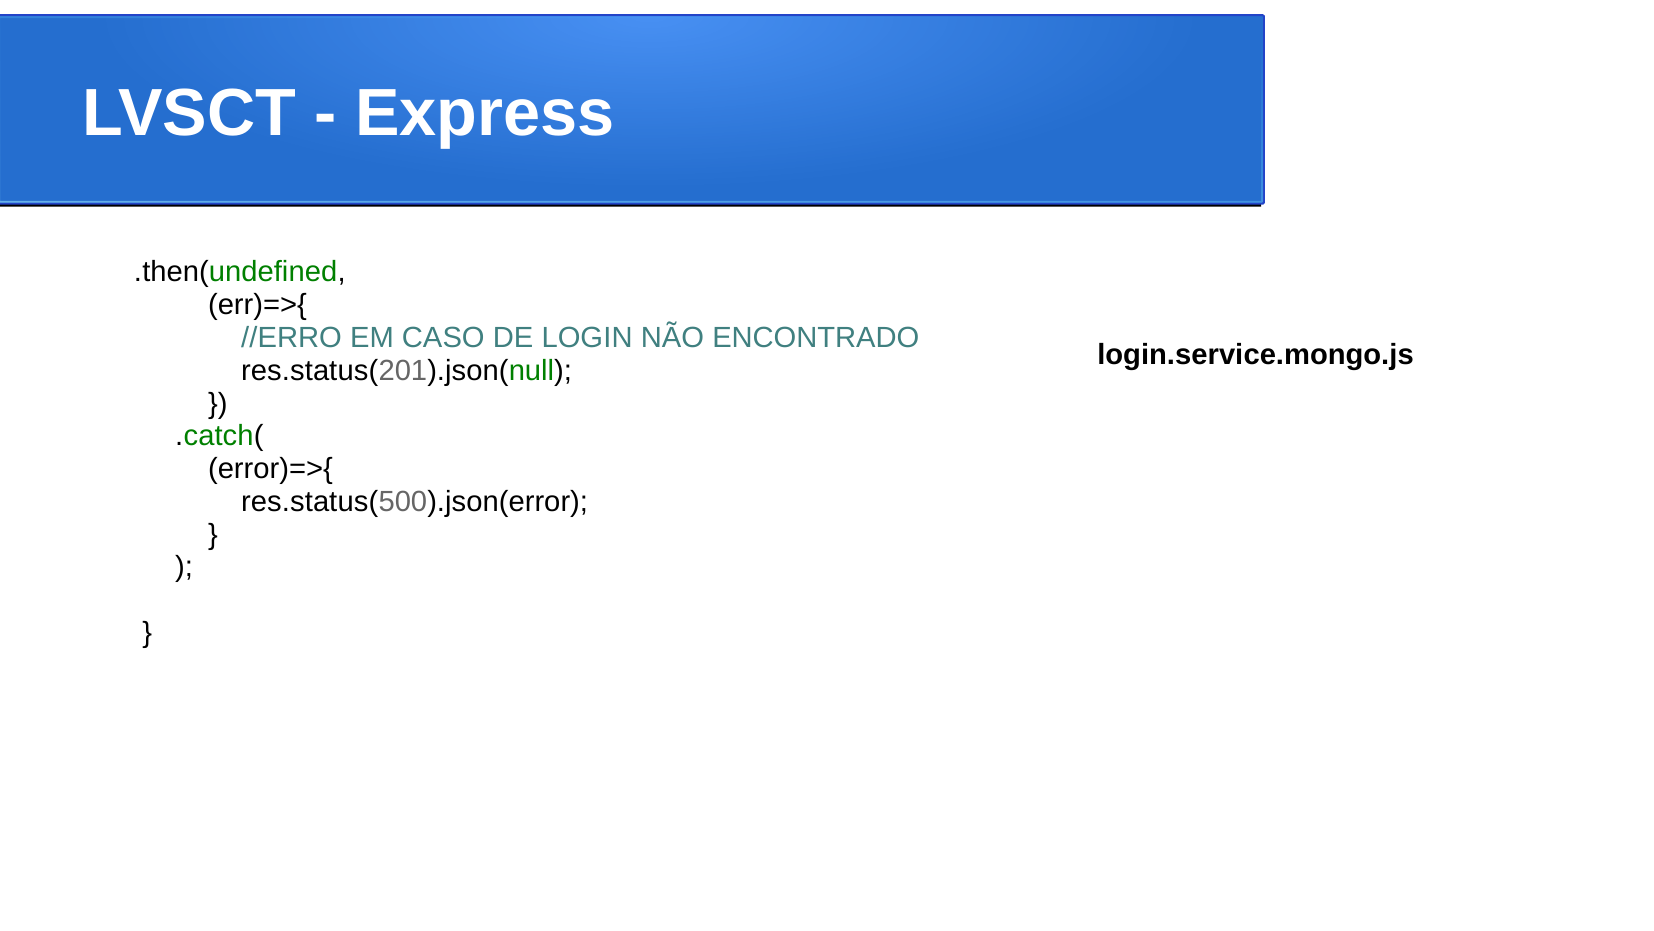

# LVSCT - Express
 .then(undefined,
 (err)=>{
 //ERRO EM CASO DE LOGIN NÃO ENCONTRADO
 res.status(201).json(null);
 })
 .catch(
 (error)=>{
 res.status(500).json(error);
 }
 );
 }
login.service.mongo.js